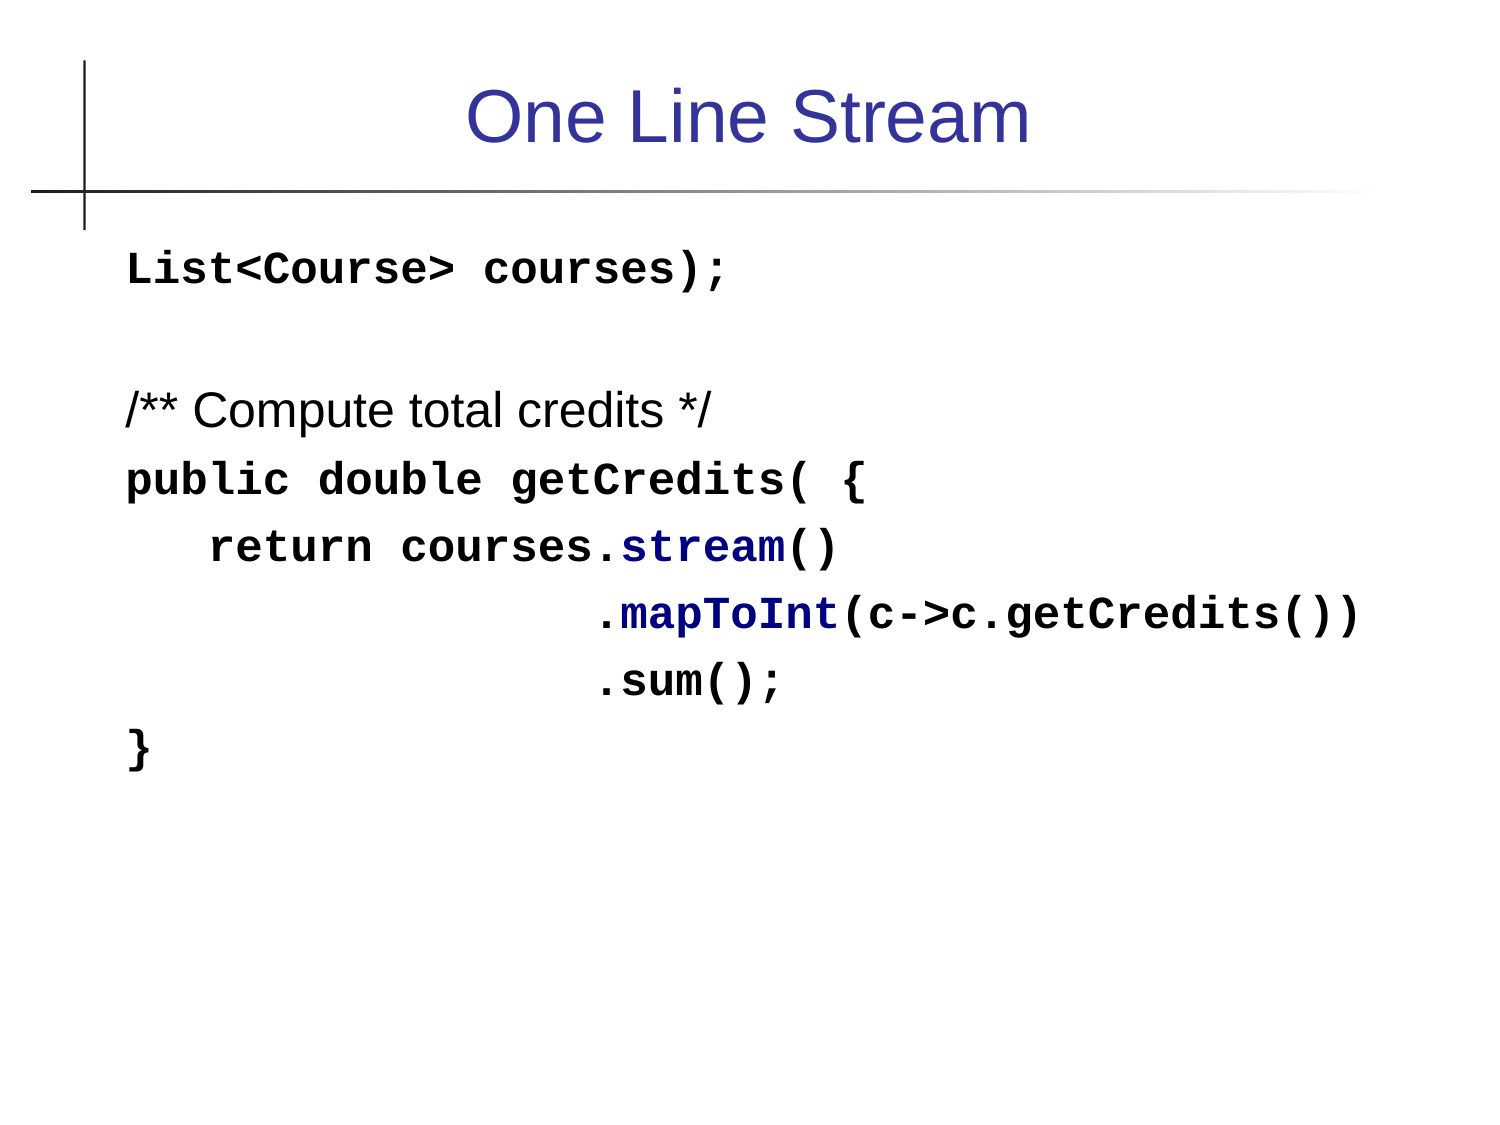

# One Line Stream
List<Course> courses);
/** Compute total credits */
public double getCredits( {
 return courses.stream()
 .mapToInt(c->c.getCredits())
 .sum();
}